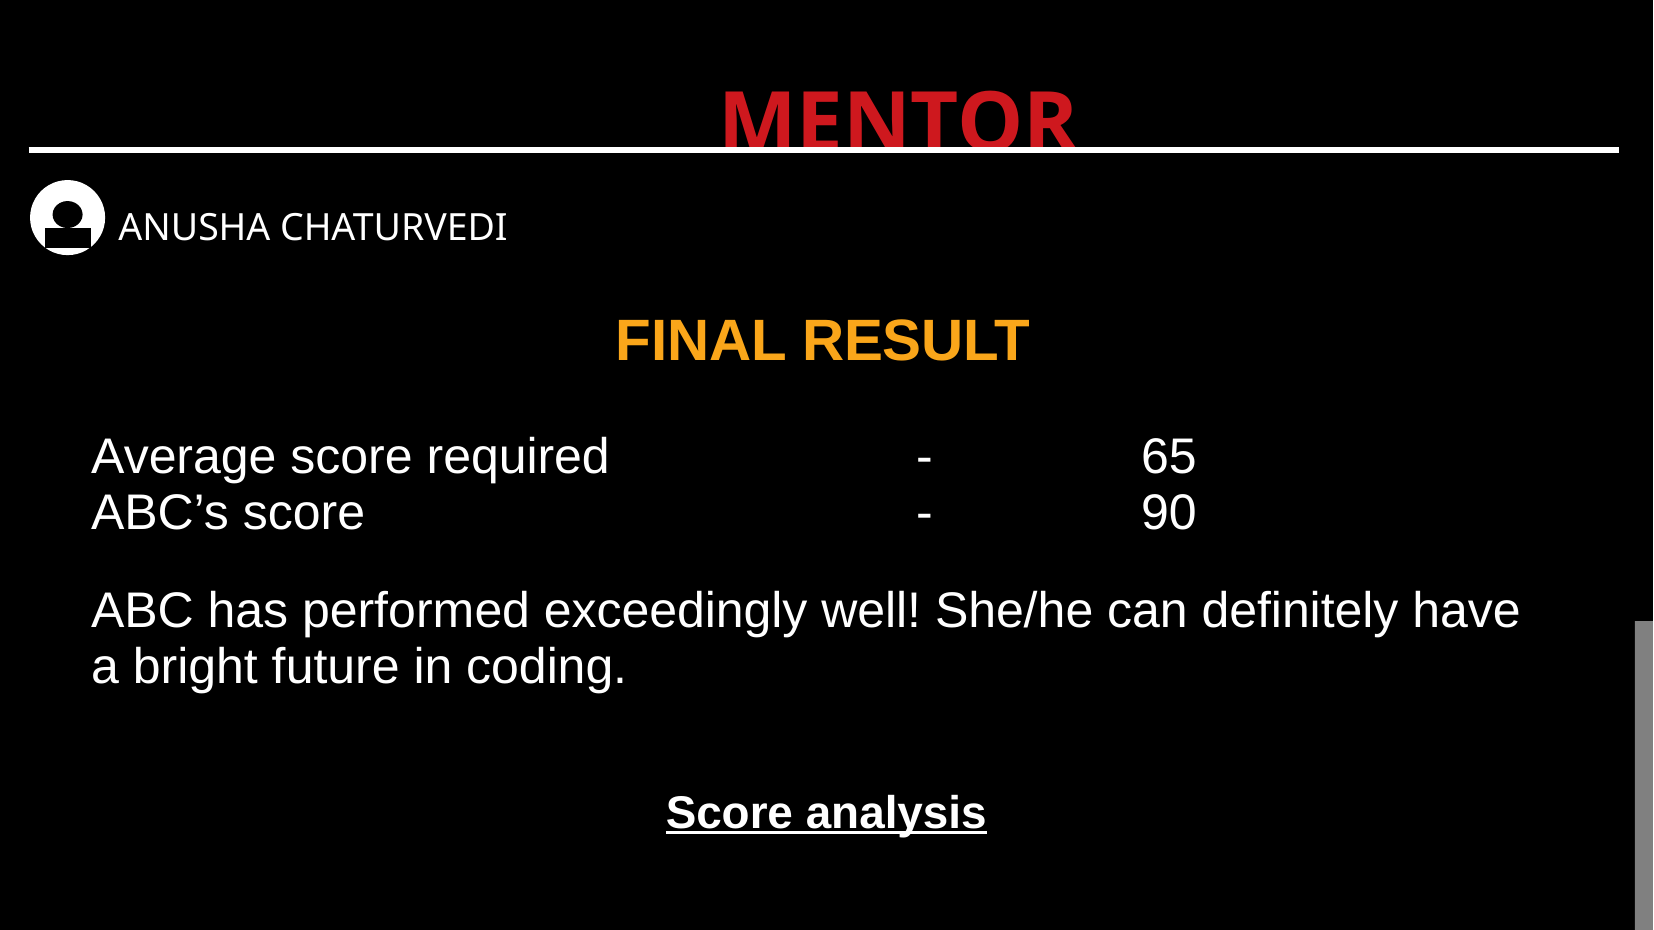

MENTOR
ANUSHA CHATURVEDI
FINAL RESULT
Average score required					-			65
ABC’s score								-			90
ABC has performed exceedingly well! She/he can definitely have a bright future in coding.
Score analysis
| | |
| --- | --- |
| | |
| | |
| | |
| | |